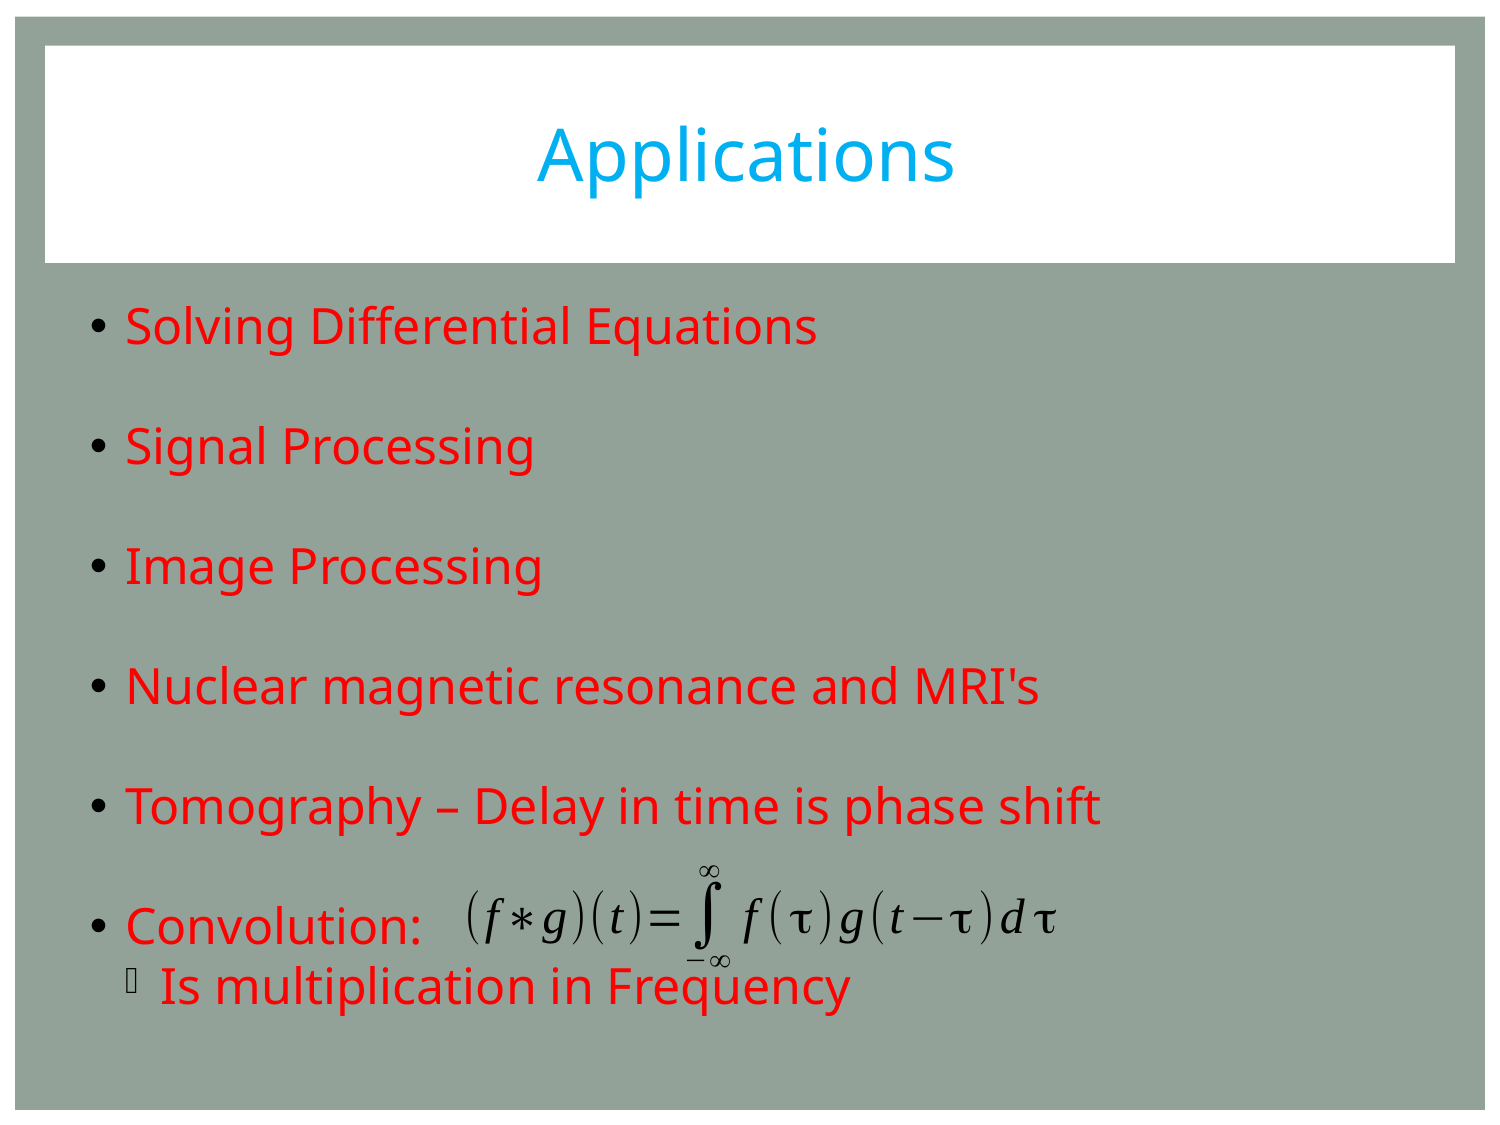

Applications
Solving Differential Equations
Signal Processing
Image Processing
Nuclear magnetic resonance and MRI's
Tomography – Delay in time is phase shift
Convolution:
Is multiplication in Frequency